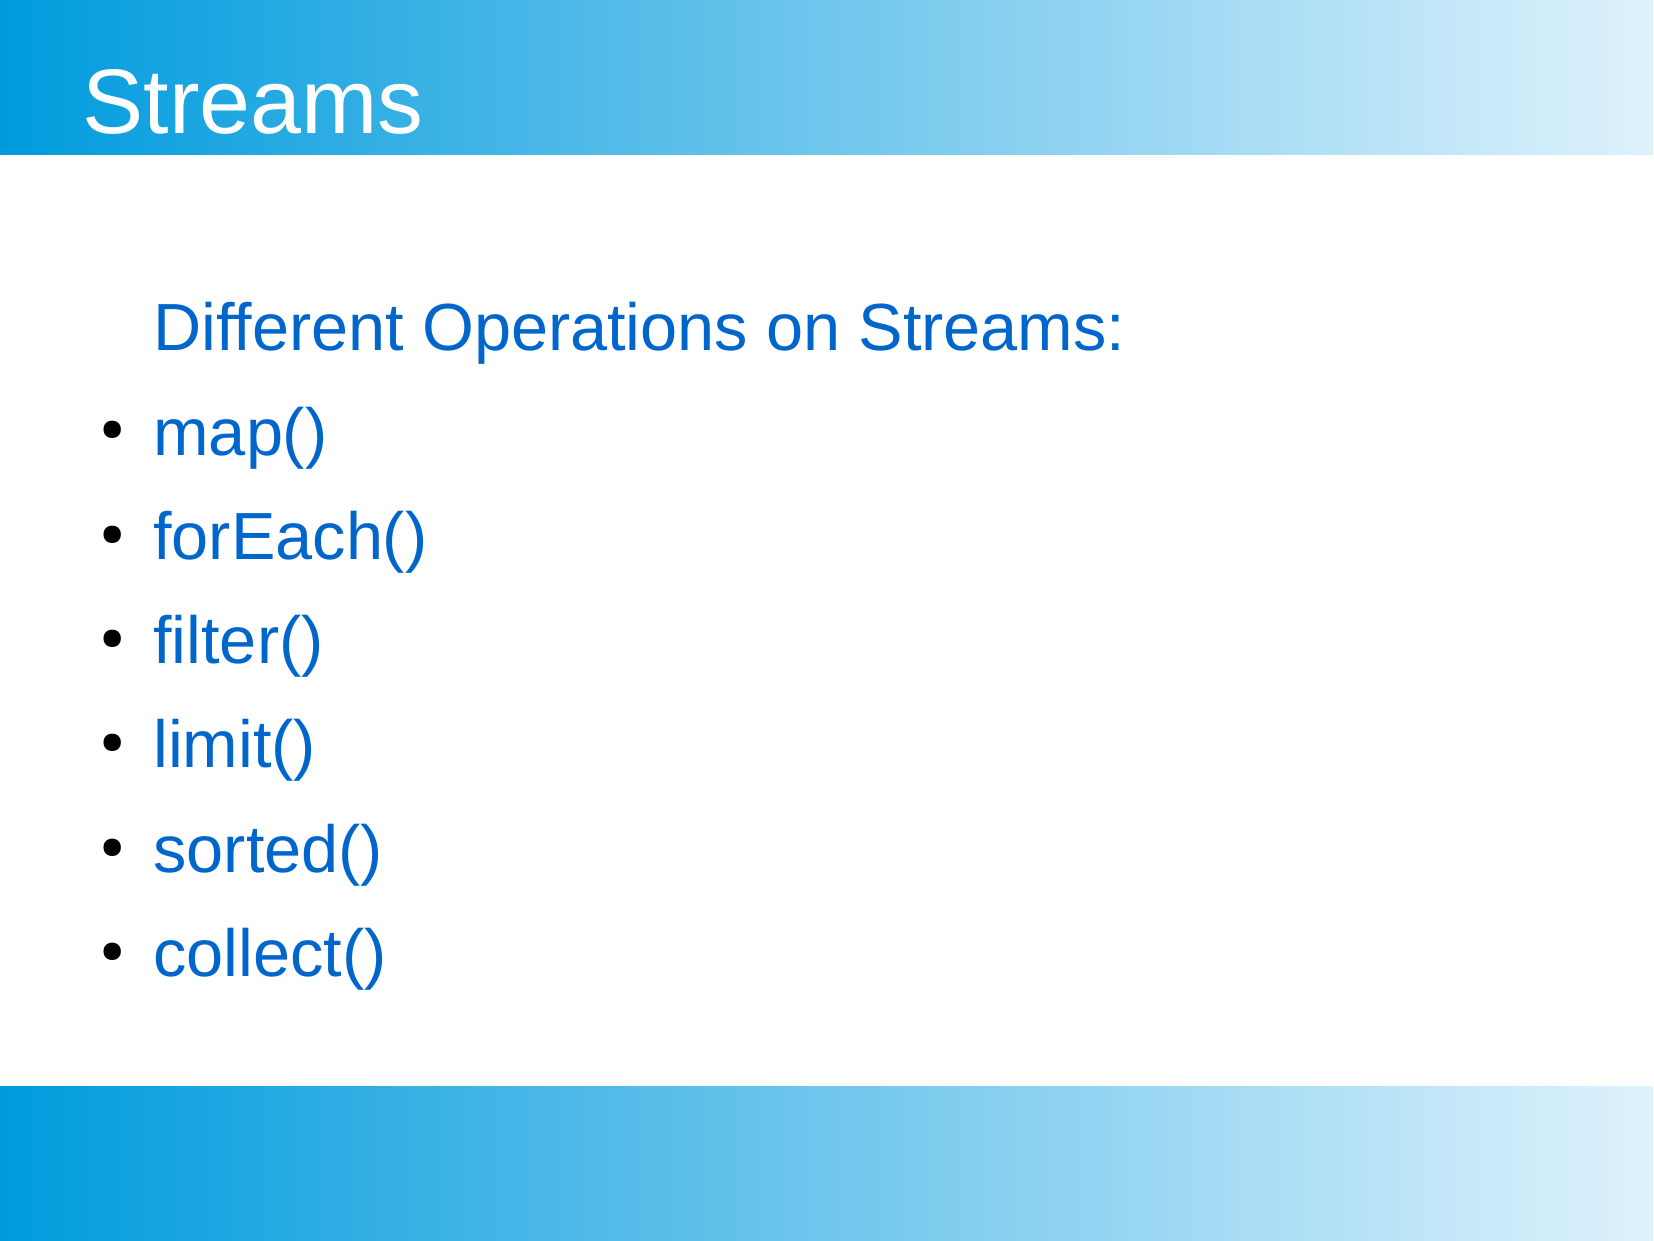

# Streams
Different Operations on Streams:
map()
forEach()
filter()
limit()
sorted()
collect()